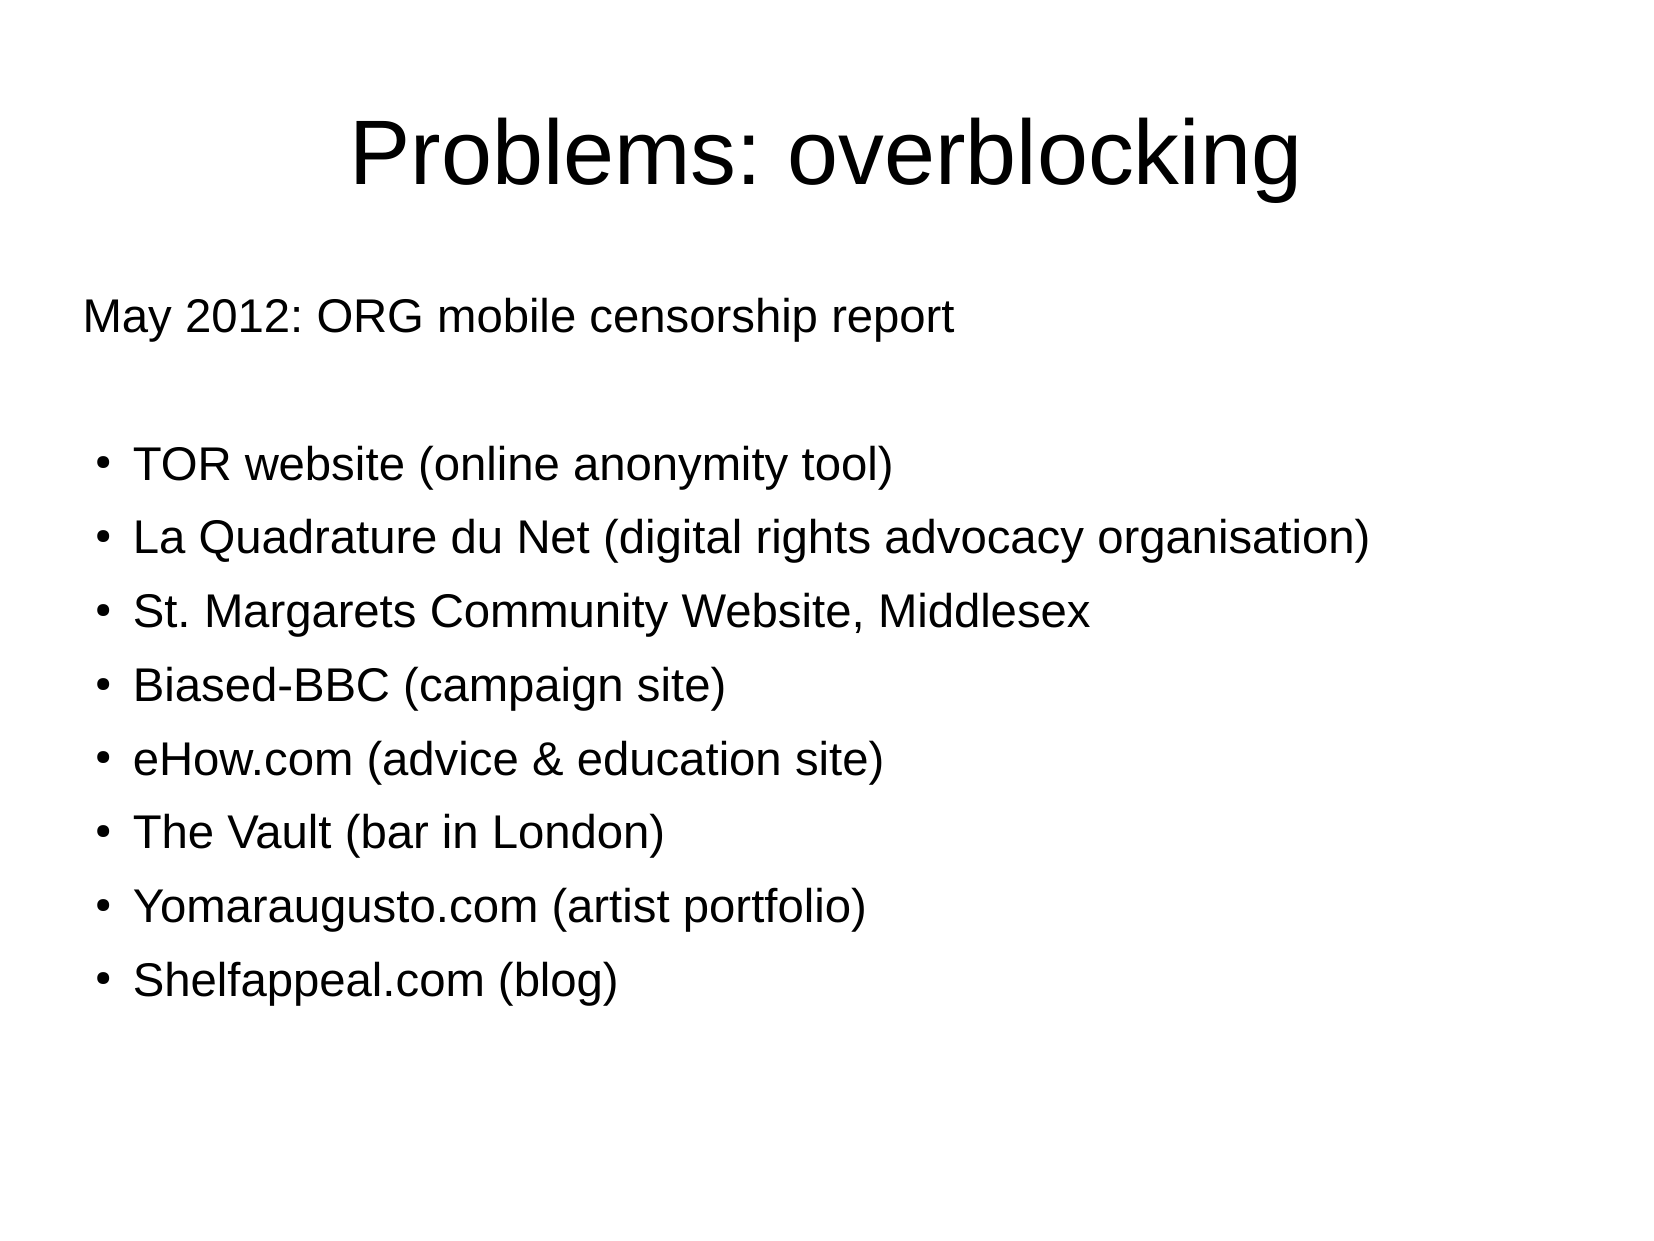

# Problems: overblocking
May 2012: ORG mobile censorship report
TOR website (online anonymity tool)
La Quadrature du Net (digital rights advocacy organisation)
St. Margarets Community Website, Middlesex
Biased-BBC (campaign site)
eHow.com (advice & education site)
The Vault (bar in London)
Yomaraugusto.com (artist portfolio)
Shelfappeal.com (blog)